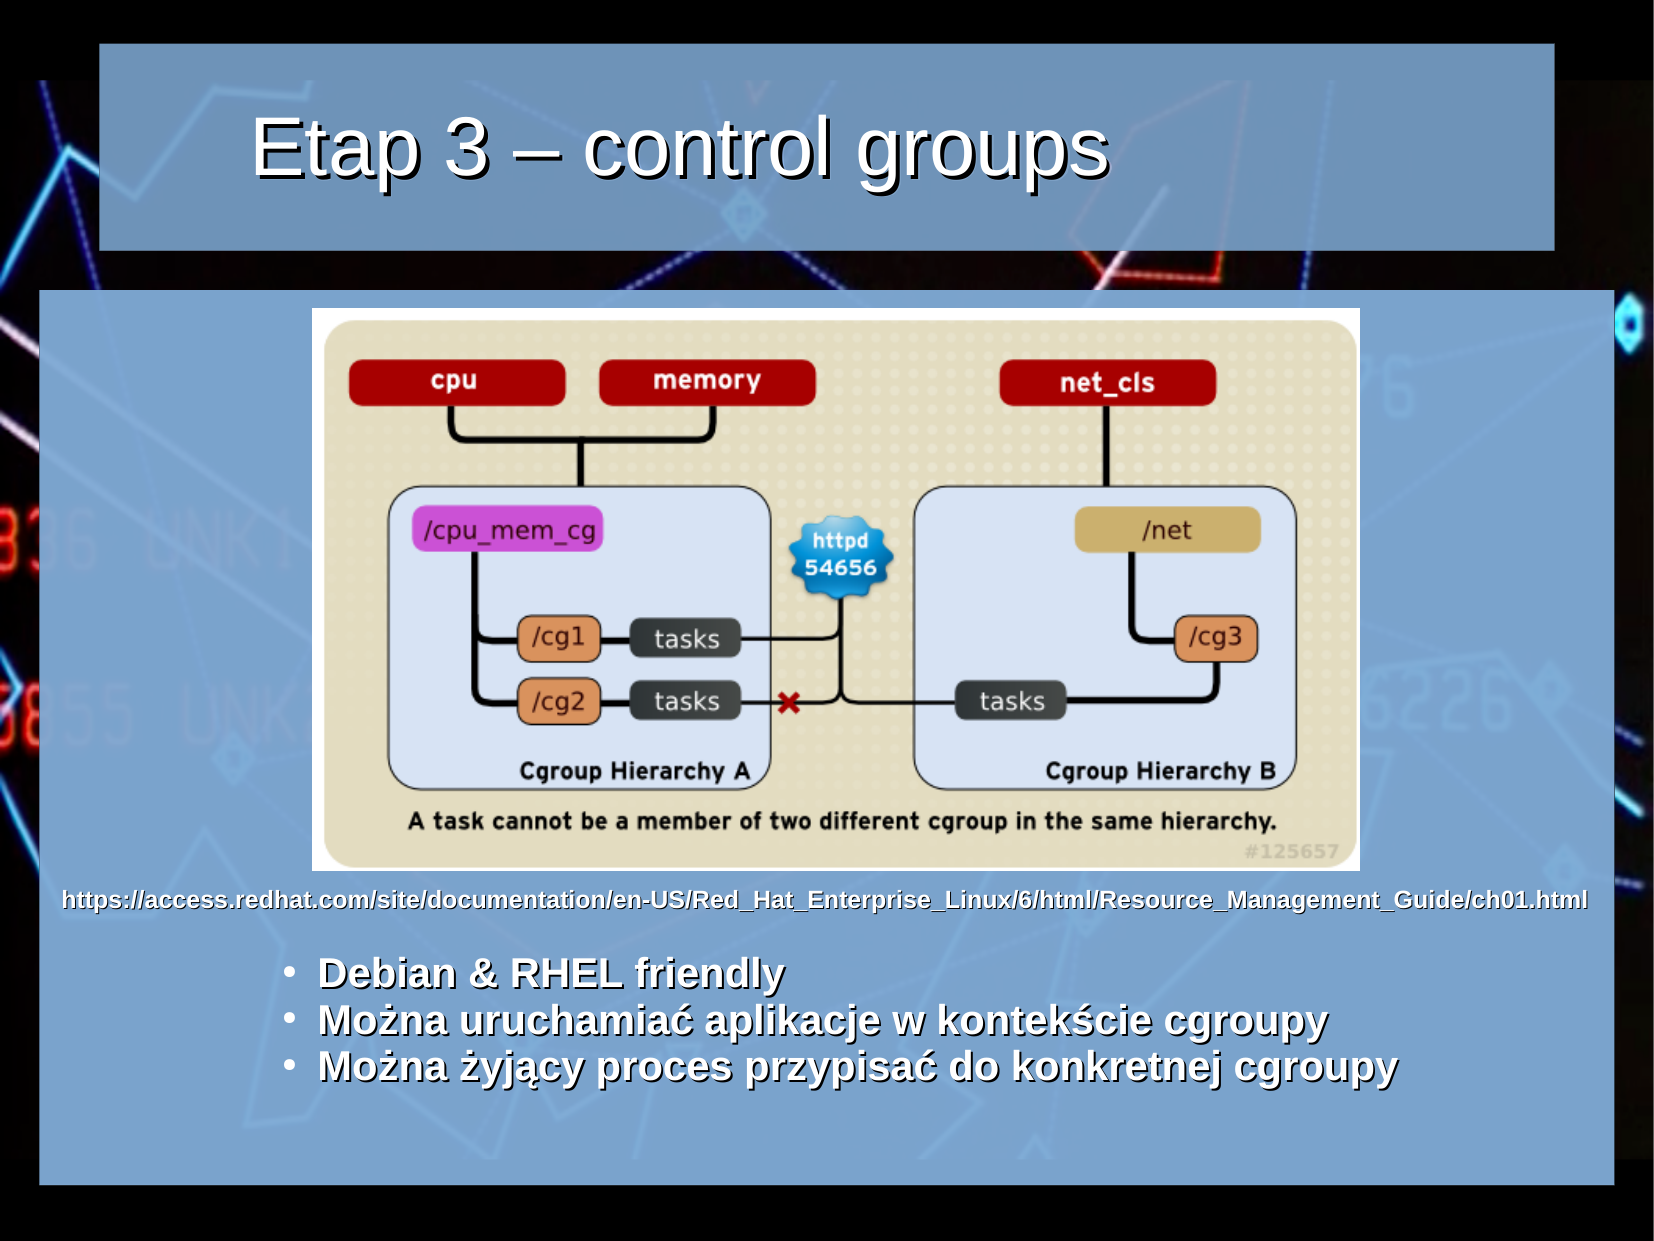

# Etap 3 – control groups
https://access.redhat.com/site/documentation/en-US/Red_Hat_Enterprise_Linux/6/html/Resource_Management_Guide/ch01.html
Debian & RHEL friendly
Można uruchamiać aplikacje w kontekście cgroupy
Można żyjący proces przypisać do konkretnej cgroupy